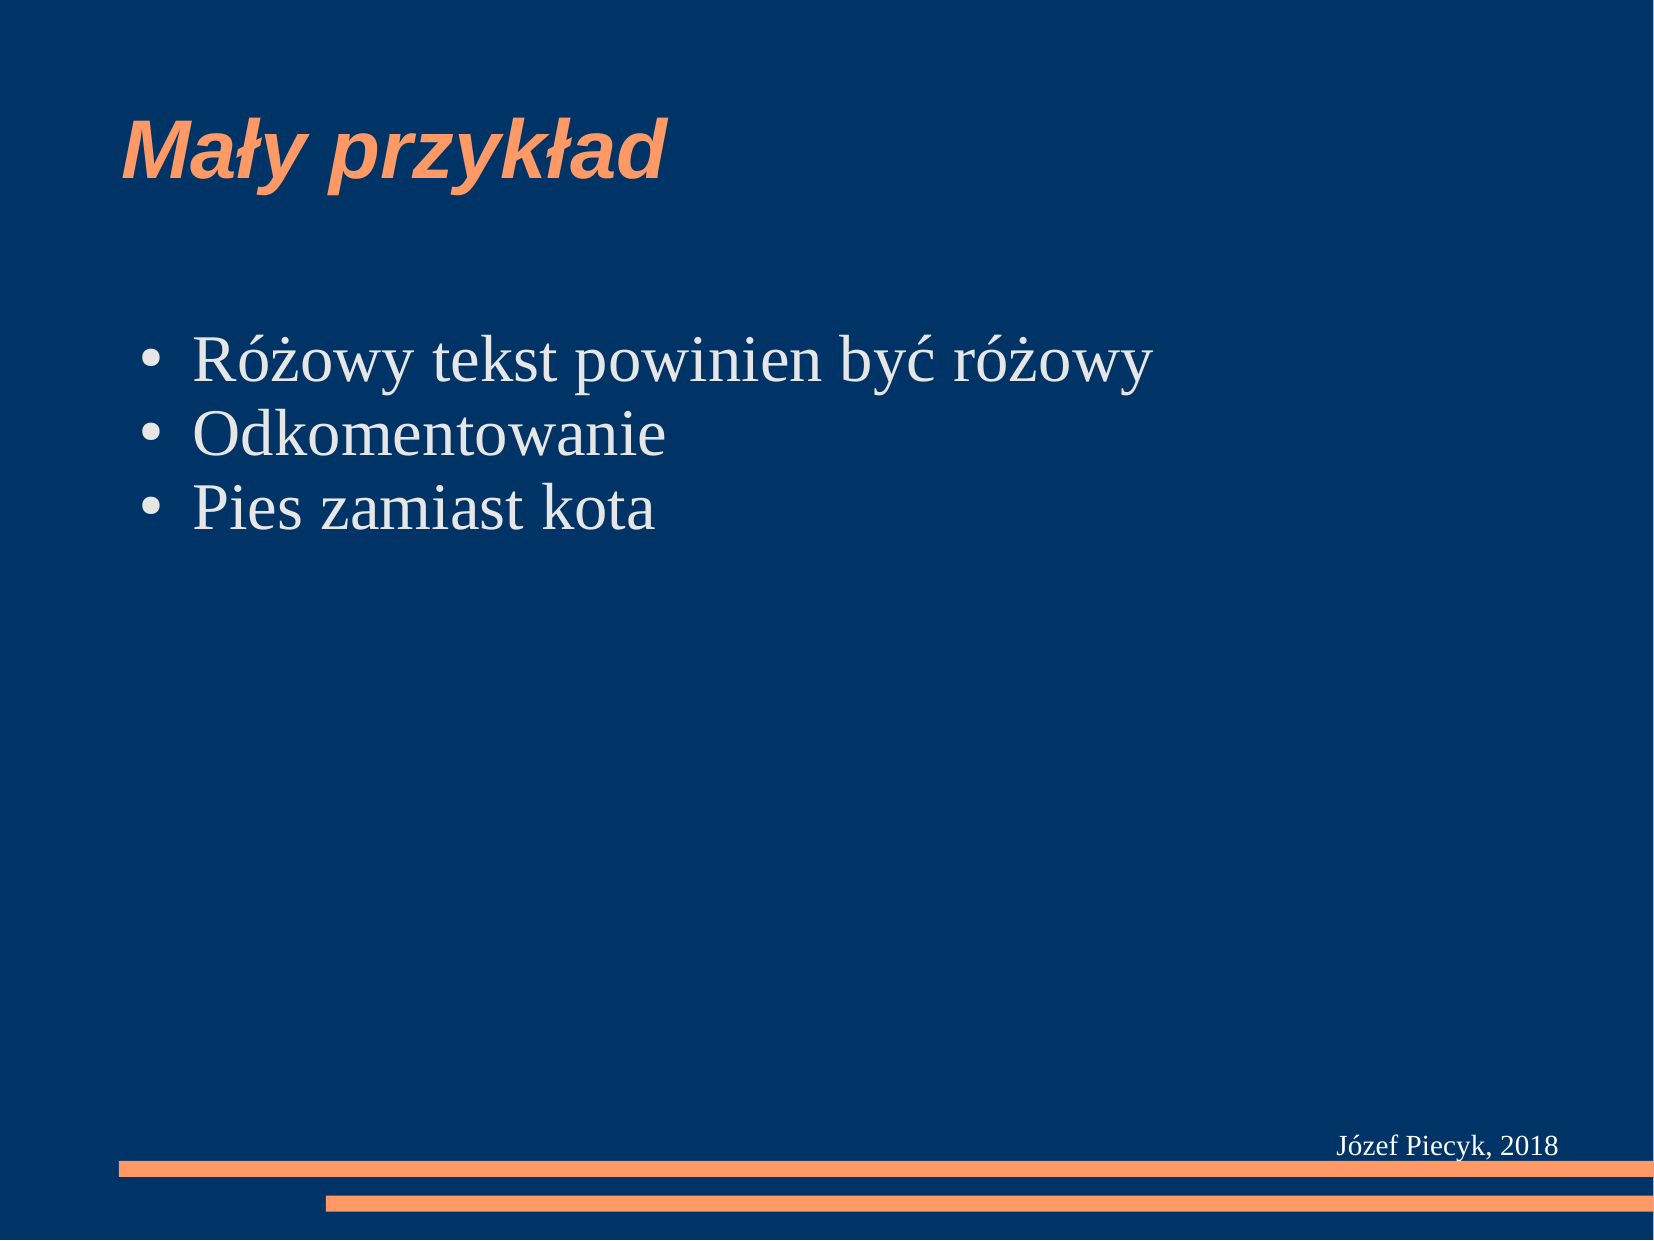

# Mały przykład
Różowy tekst powinien być różowy
Odkomentowanie
Pies zamiast kota